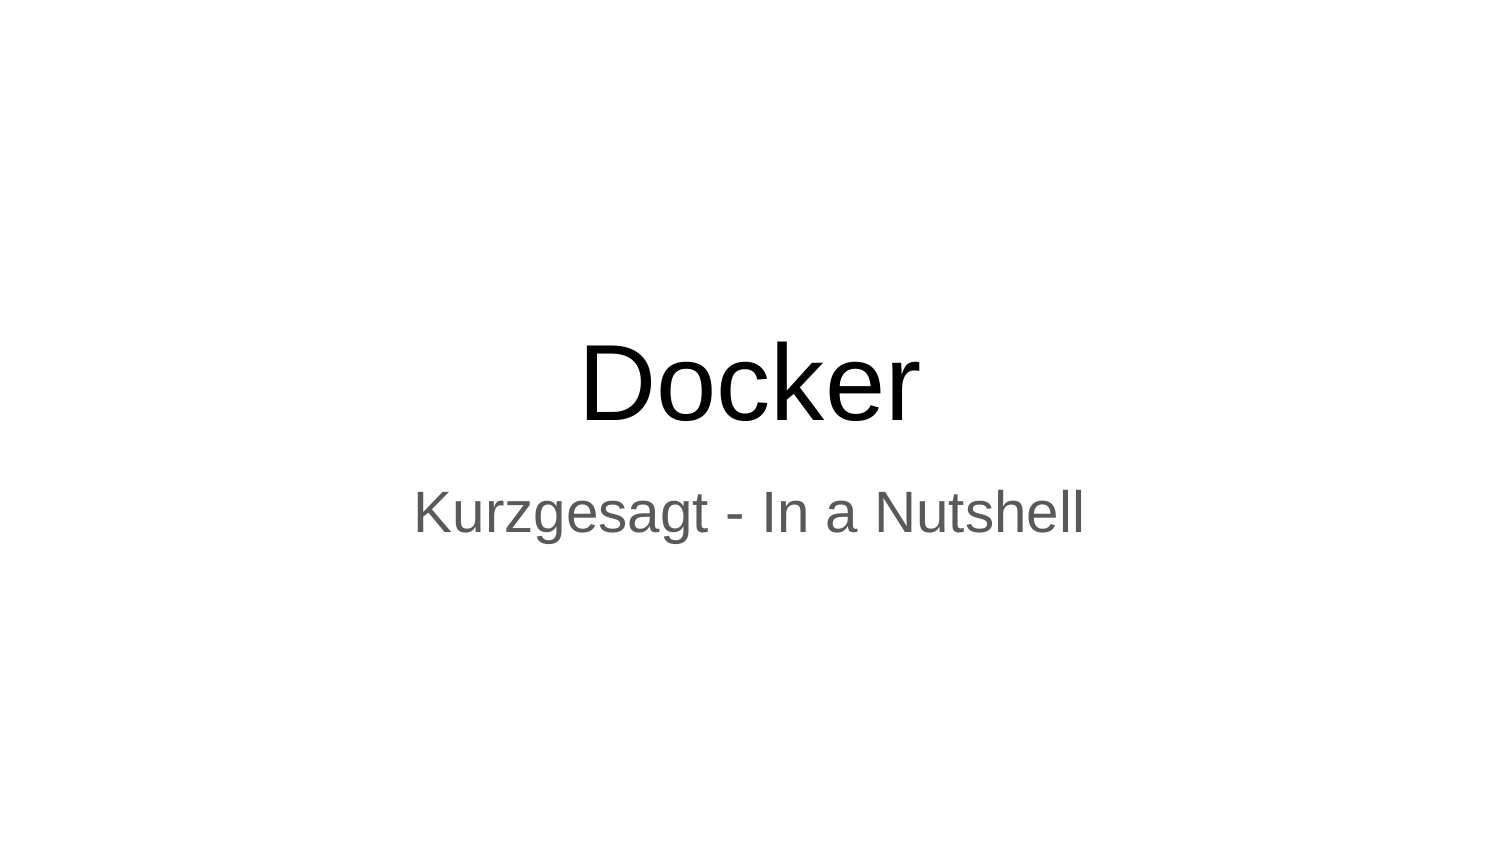

# Docker
Kurzgesagt - In a Nutshell